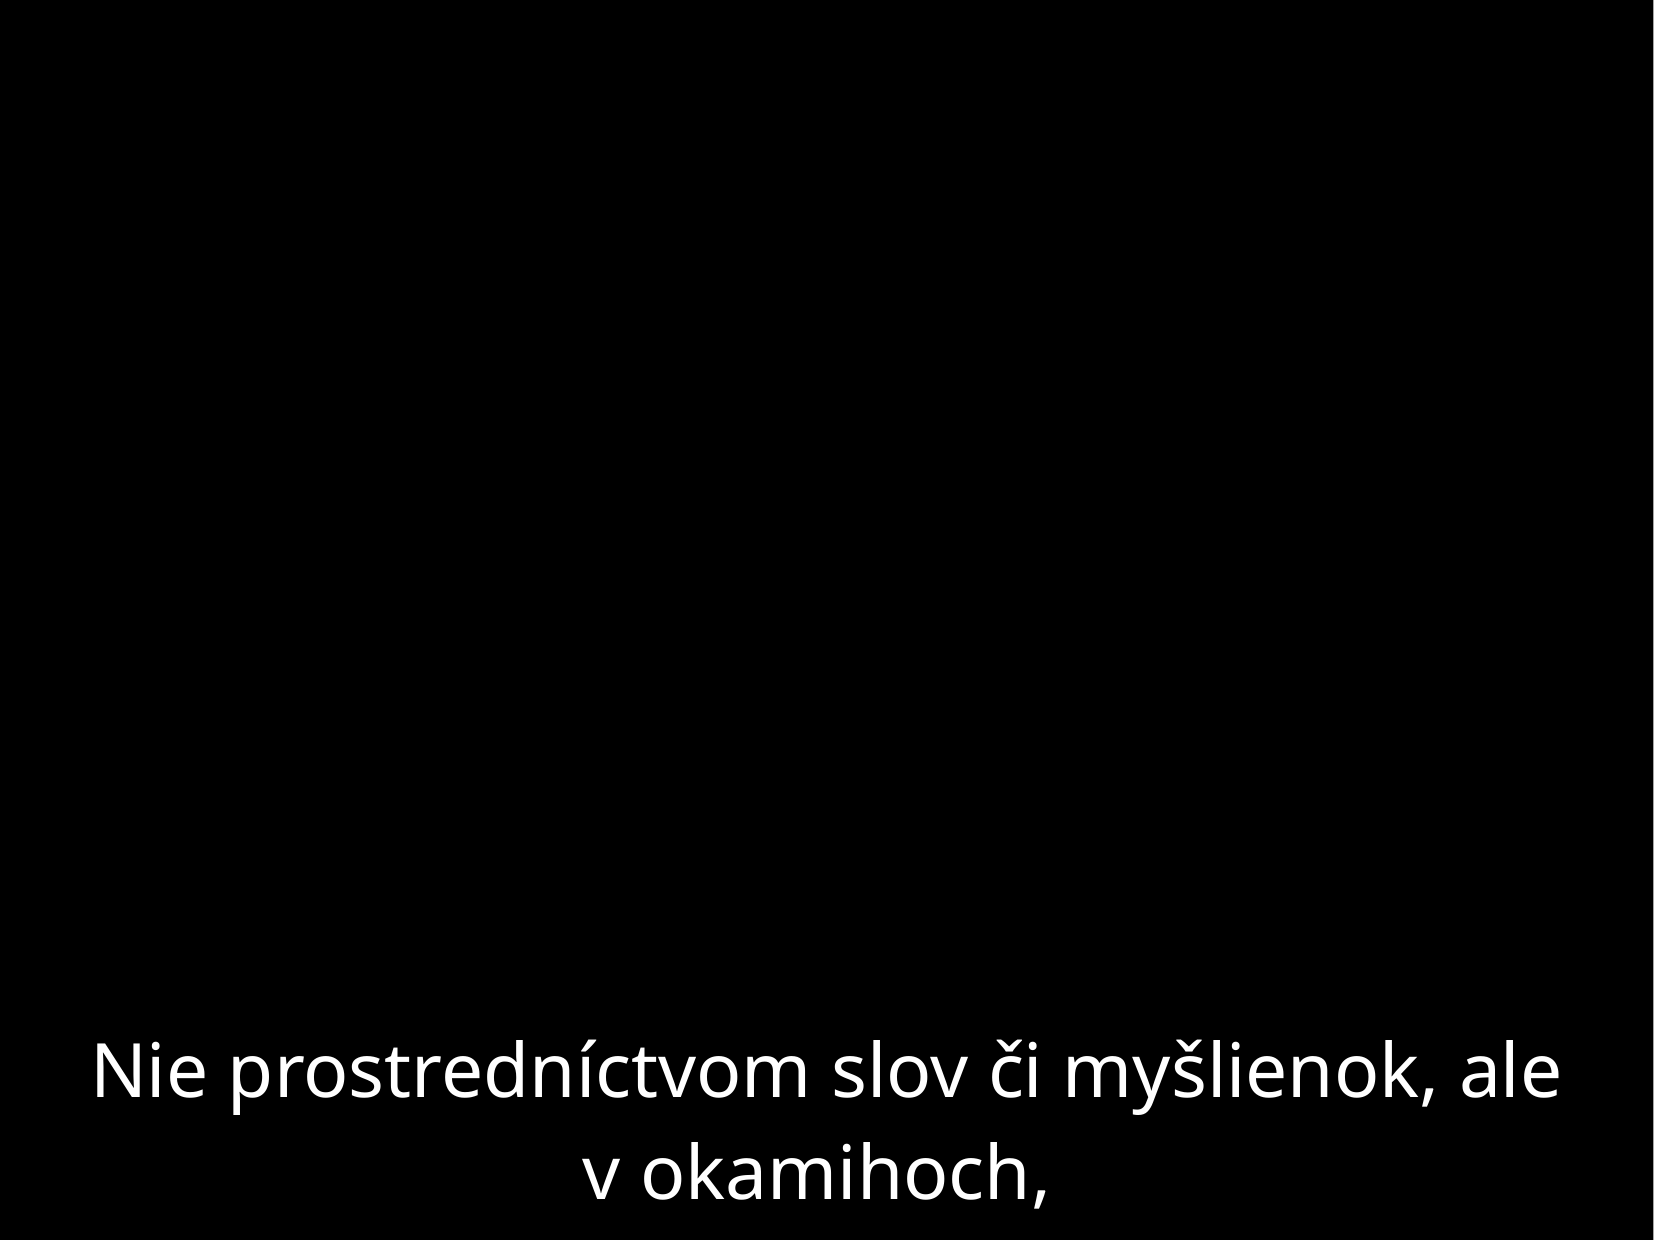

# Nie prostredníctvom slov či myšlienok, ale v okamihoch,